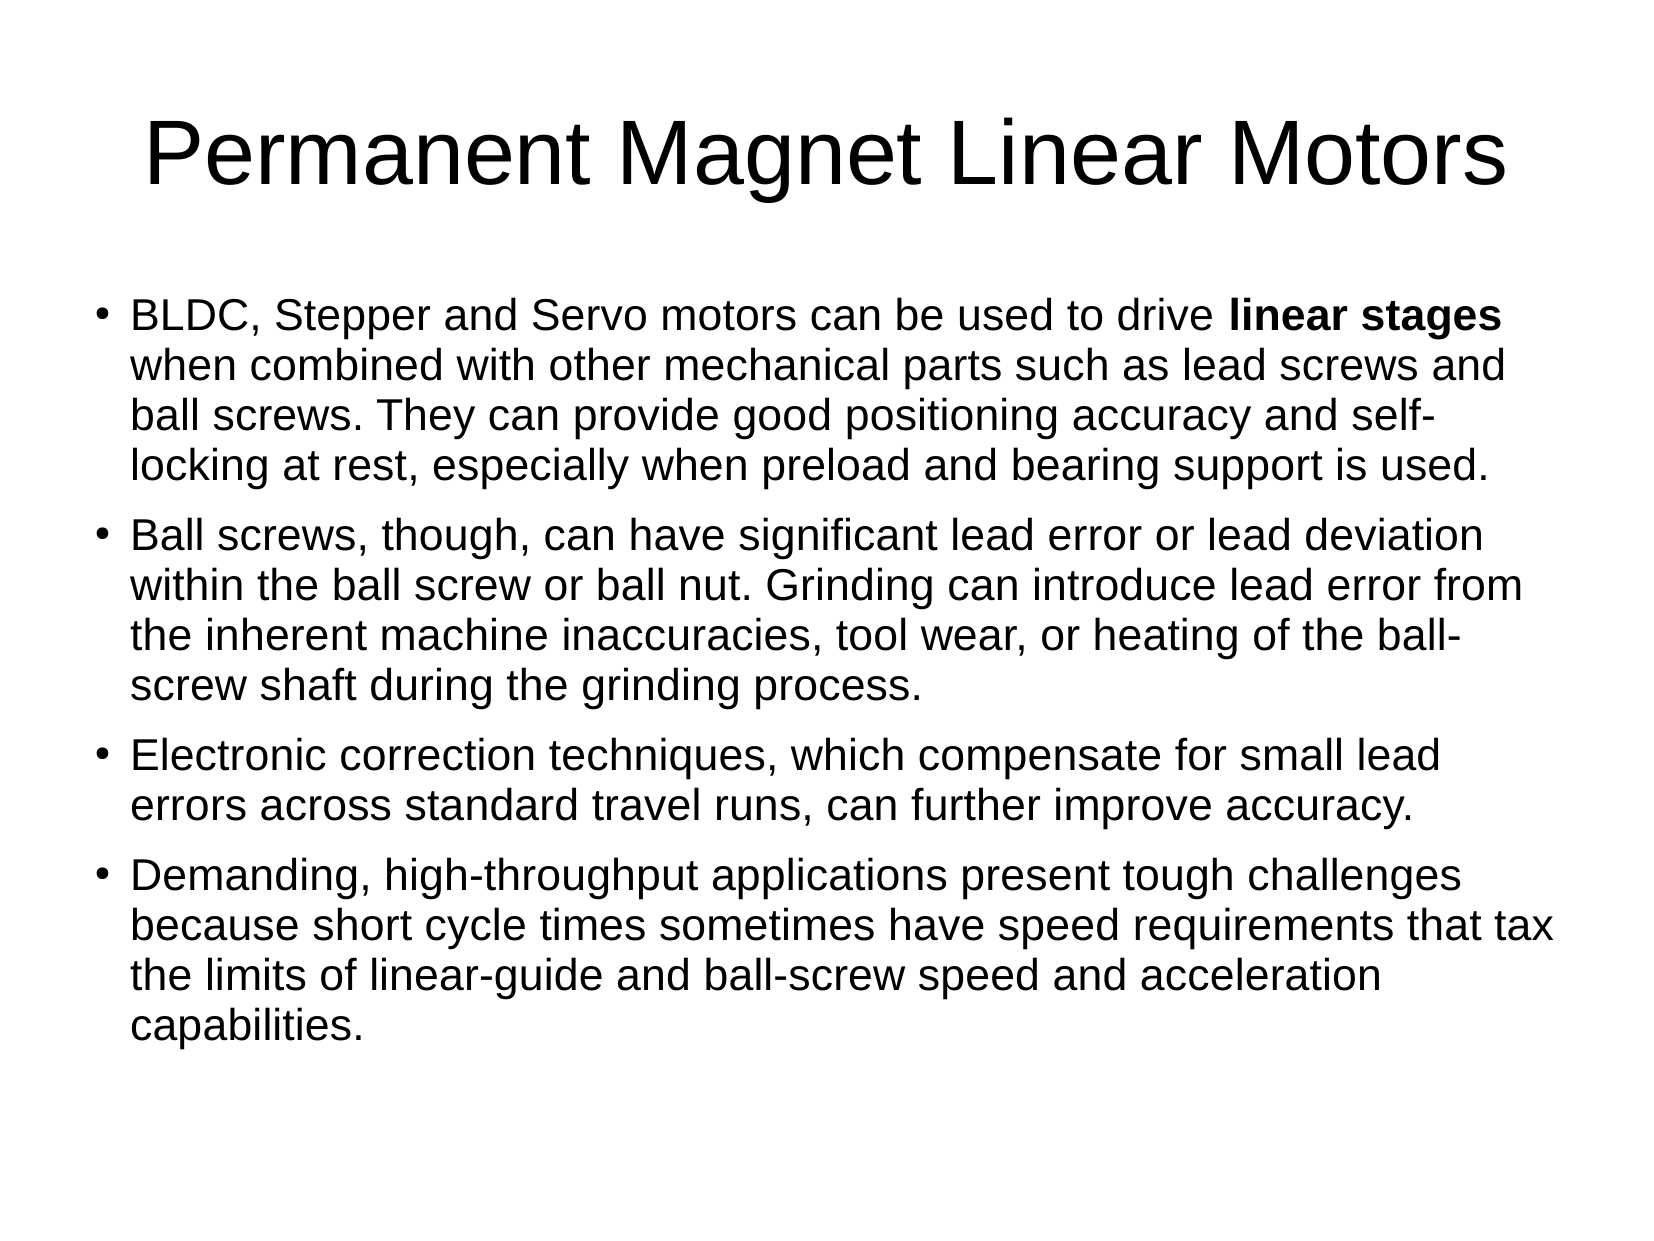

# Permanent Magnet Linear Motors
BLDC, Stepper and Servo motors can be used to drive linear stages when combined with other mechanical parts such as lead screws and ball screws. They can provide good positioning accuracy and self-locking at rest, especially when preload and bearing support is used.
Ball screws, though, can have significant lead error or lead deviation within the ball screw or ball nut. Grinding can introduce lead error from the inherent machine inaccuracies, tool wear, or heating of the ball-screw shaft during the grinding process.
Electronic correction techniques, which compensate for small lead errors across standard travel runs, can further improve accuracy.
Demanding, high-throughput applications present tough challenges because short cycle times sometimes have speed requirements that tax the limits of linear-guide and ball-screw speed and acceleration capabilities.